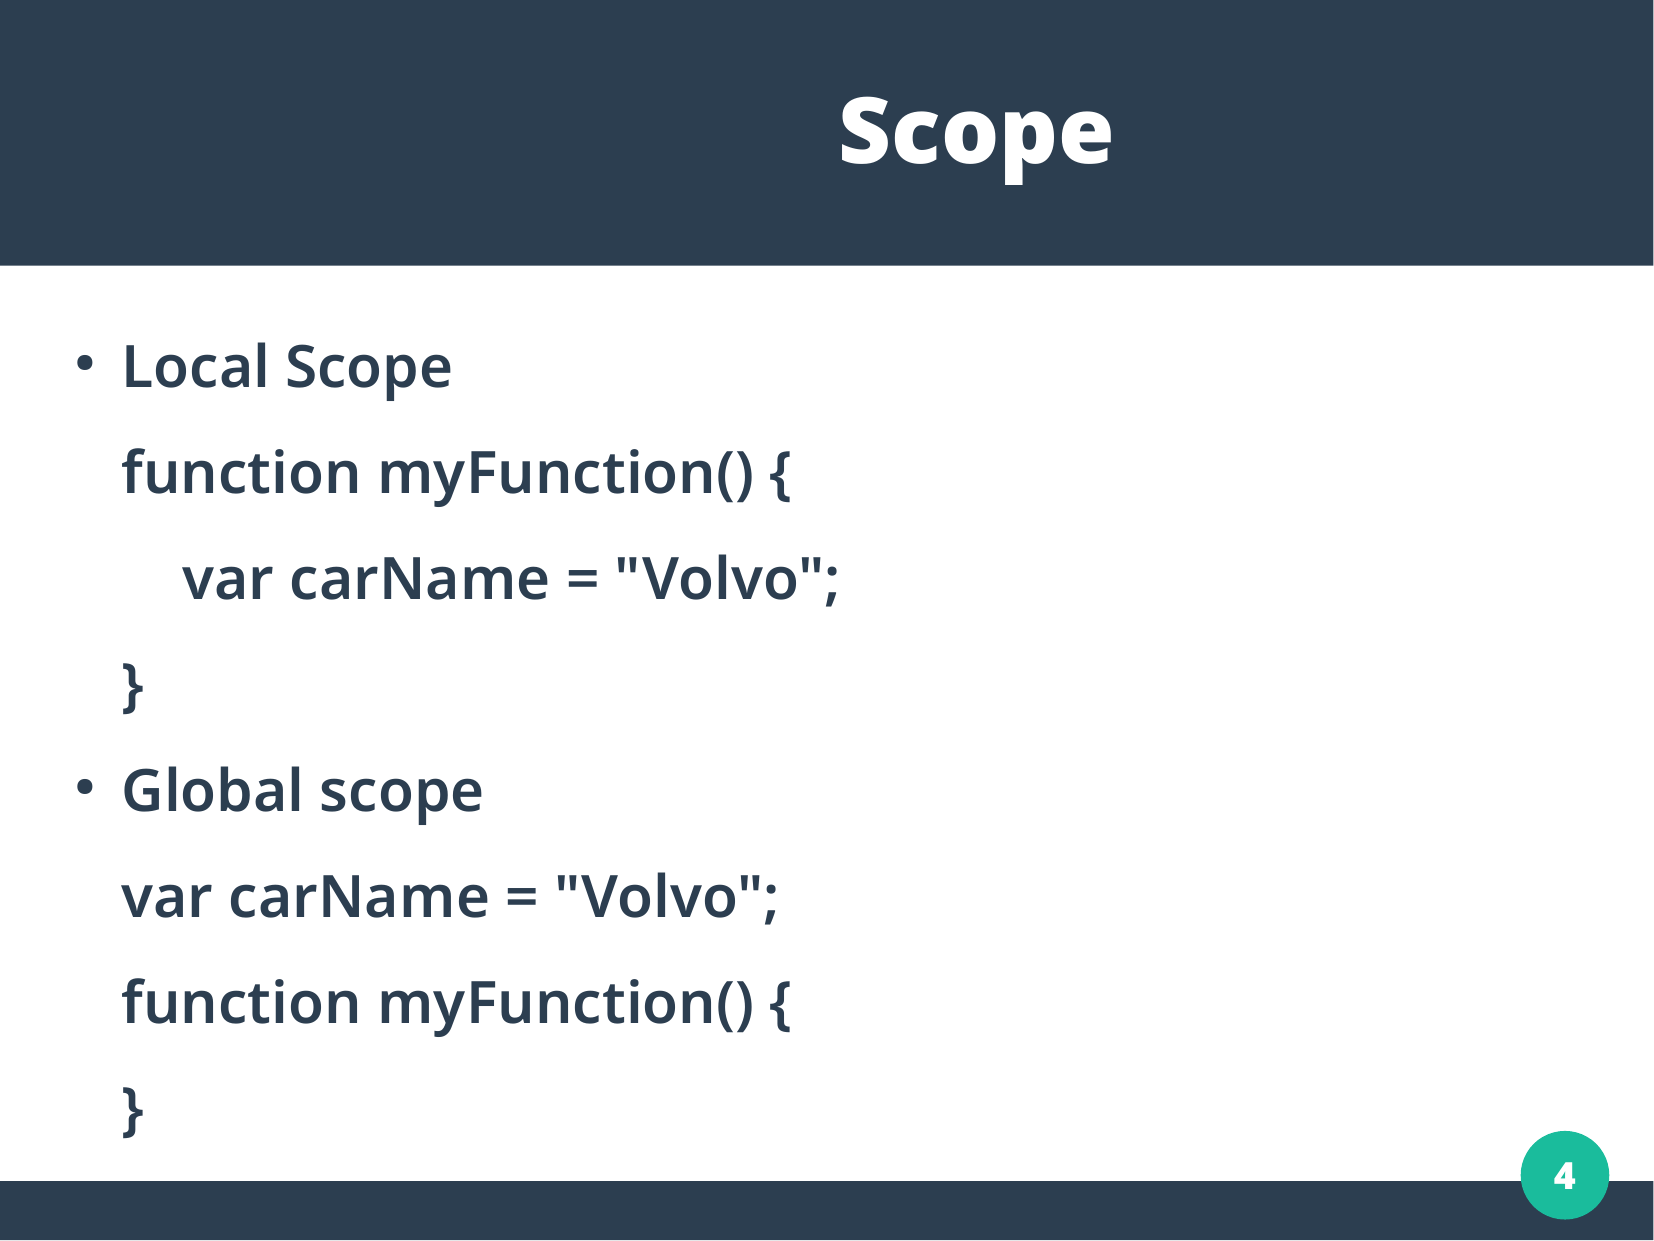

# Scope
Local Scope
function myFunction() {
 var carName = "Volvo";
}
Global scope
var carName = "Volvo";
function myFunction() {
}
4